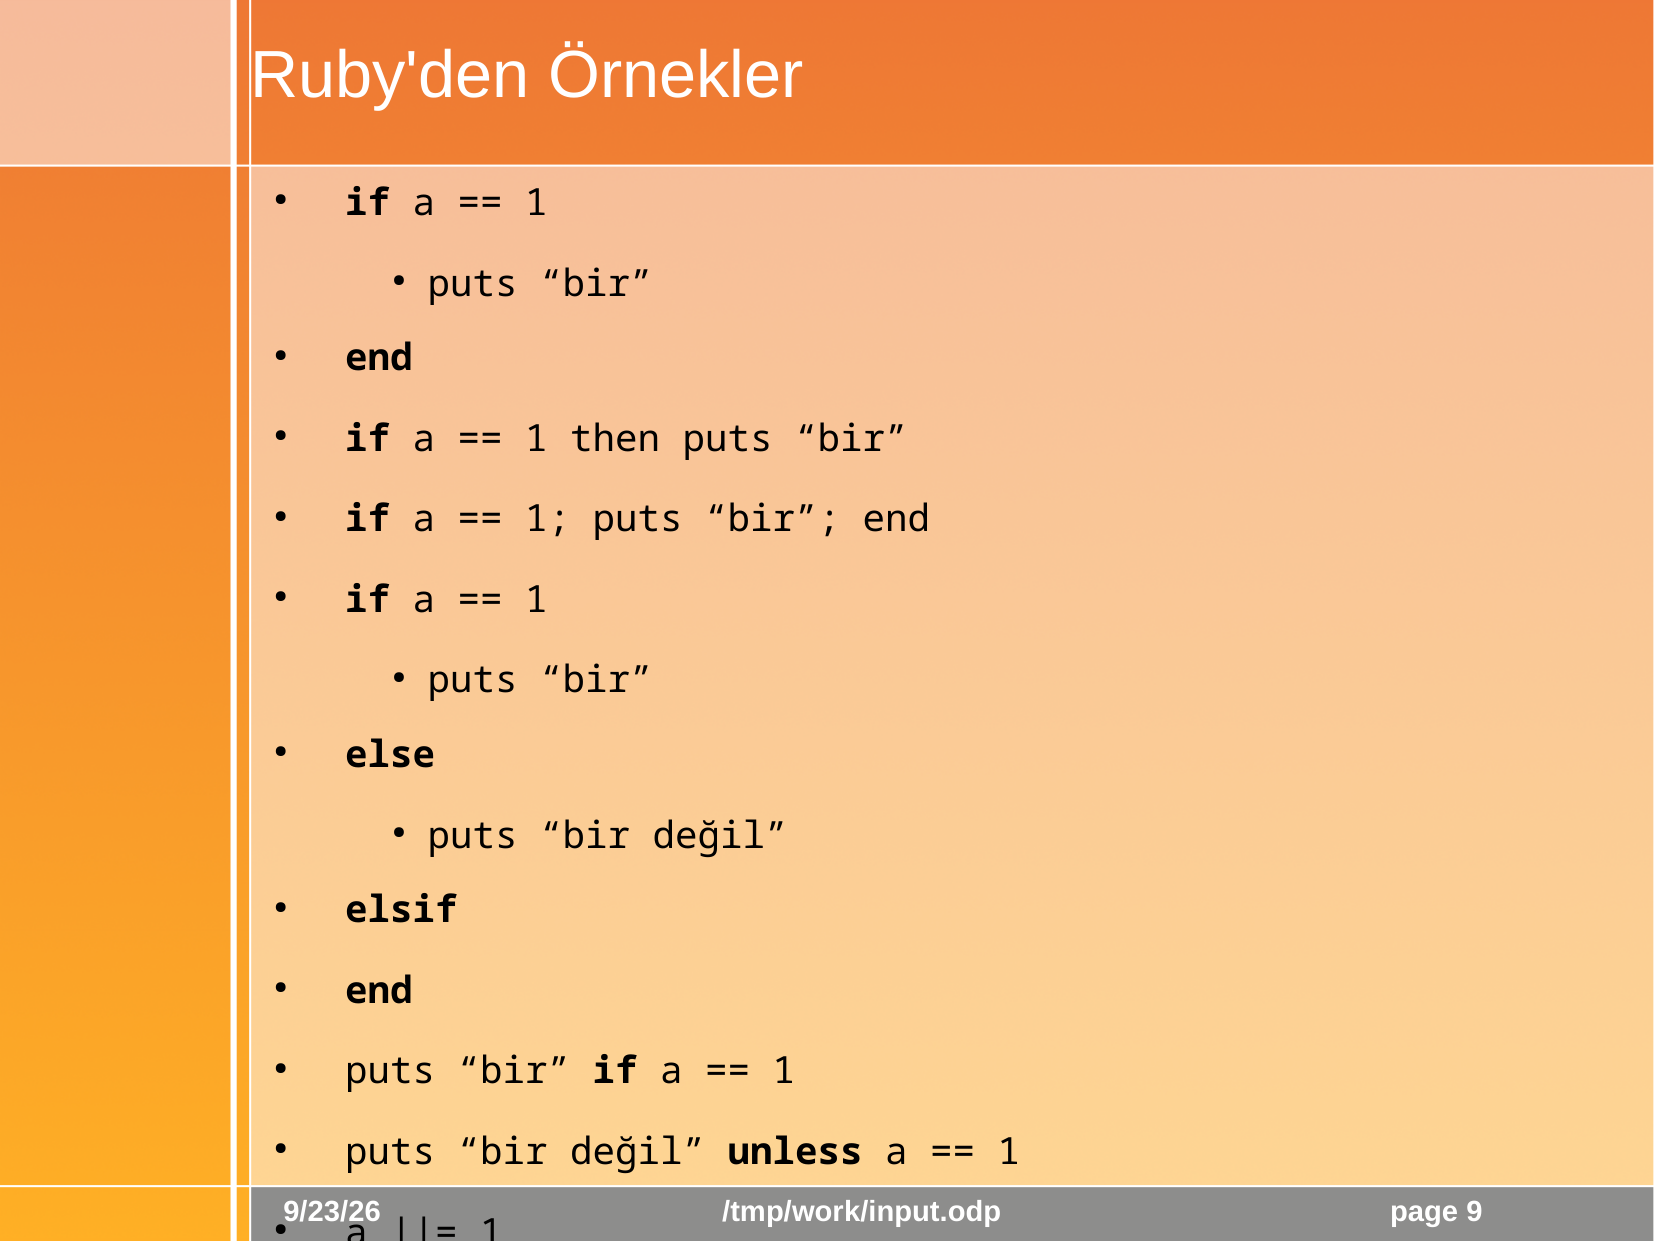

# Ruby'den Örnekler
if a == 1
puts “bir”
end
if a == 1 then puts “bir”
if a == 1; puts “bir”; end
if a == 1
puts “bir”
else
puts “bir değil”
elsif
end
puts “bir” if a == 1
puts “bir değil” unless a == 1
a ||= 1